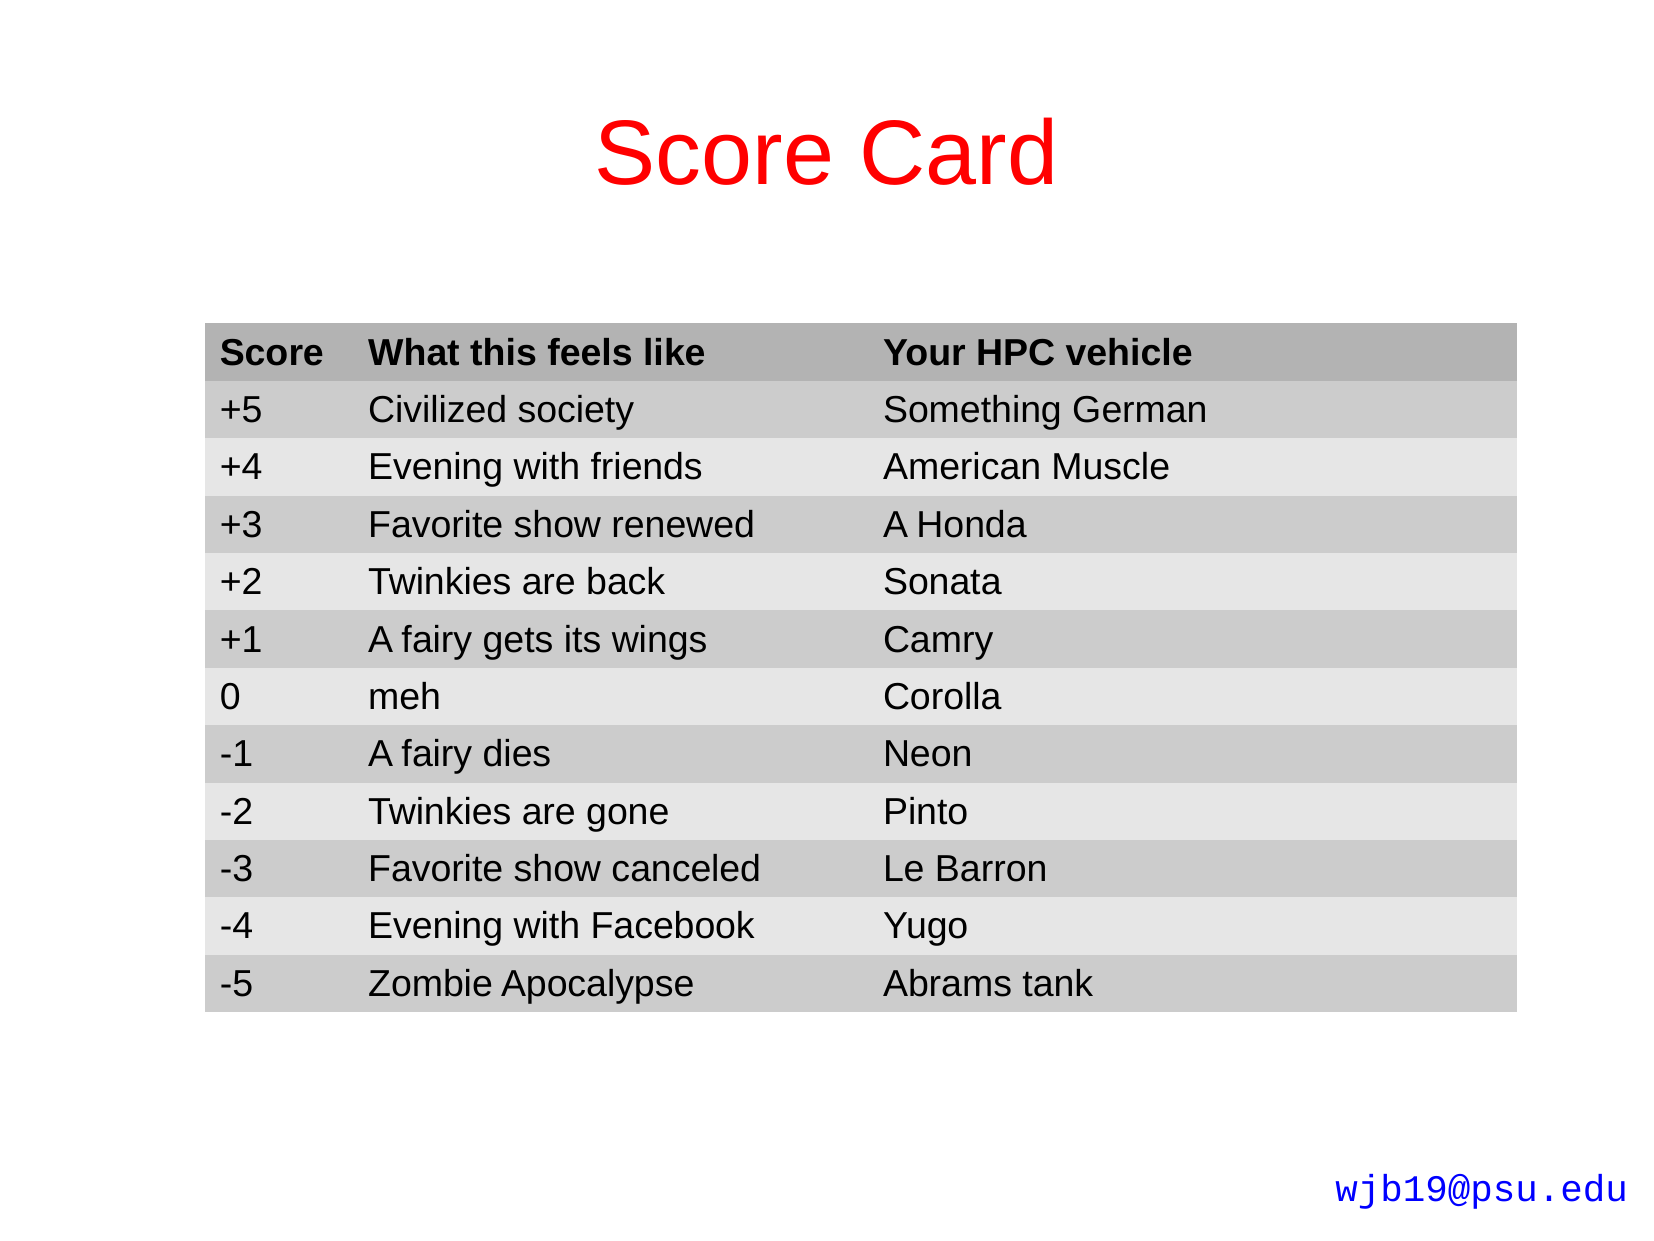

# Score Card
| Score | What this feels like | Your HPC vehicle |
| --- | --- | --- |
| +5 | Civilized society | Something German |
| +4 | Evening with friends | American Muscle |
| +3 | Favorite show renewed | A Honda |
| +2 | Twinkies are back | Sonata |
| +1 | A fairy gets its wings | Camry |
| 0 | meh | Corolla |
| -1 | A fairy dies | Neon |
| -2 | Twinkies are gone | Pinto |
| -3 | Favorite show canceled | Le Barron |
| -4 | Evening with Facebook | Yugo |
| -5 | Zombie Apocalypse | Abrams tank |
wjb19@psu.edu